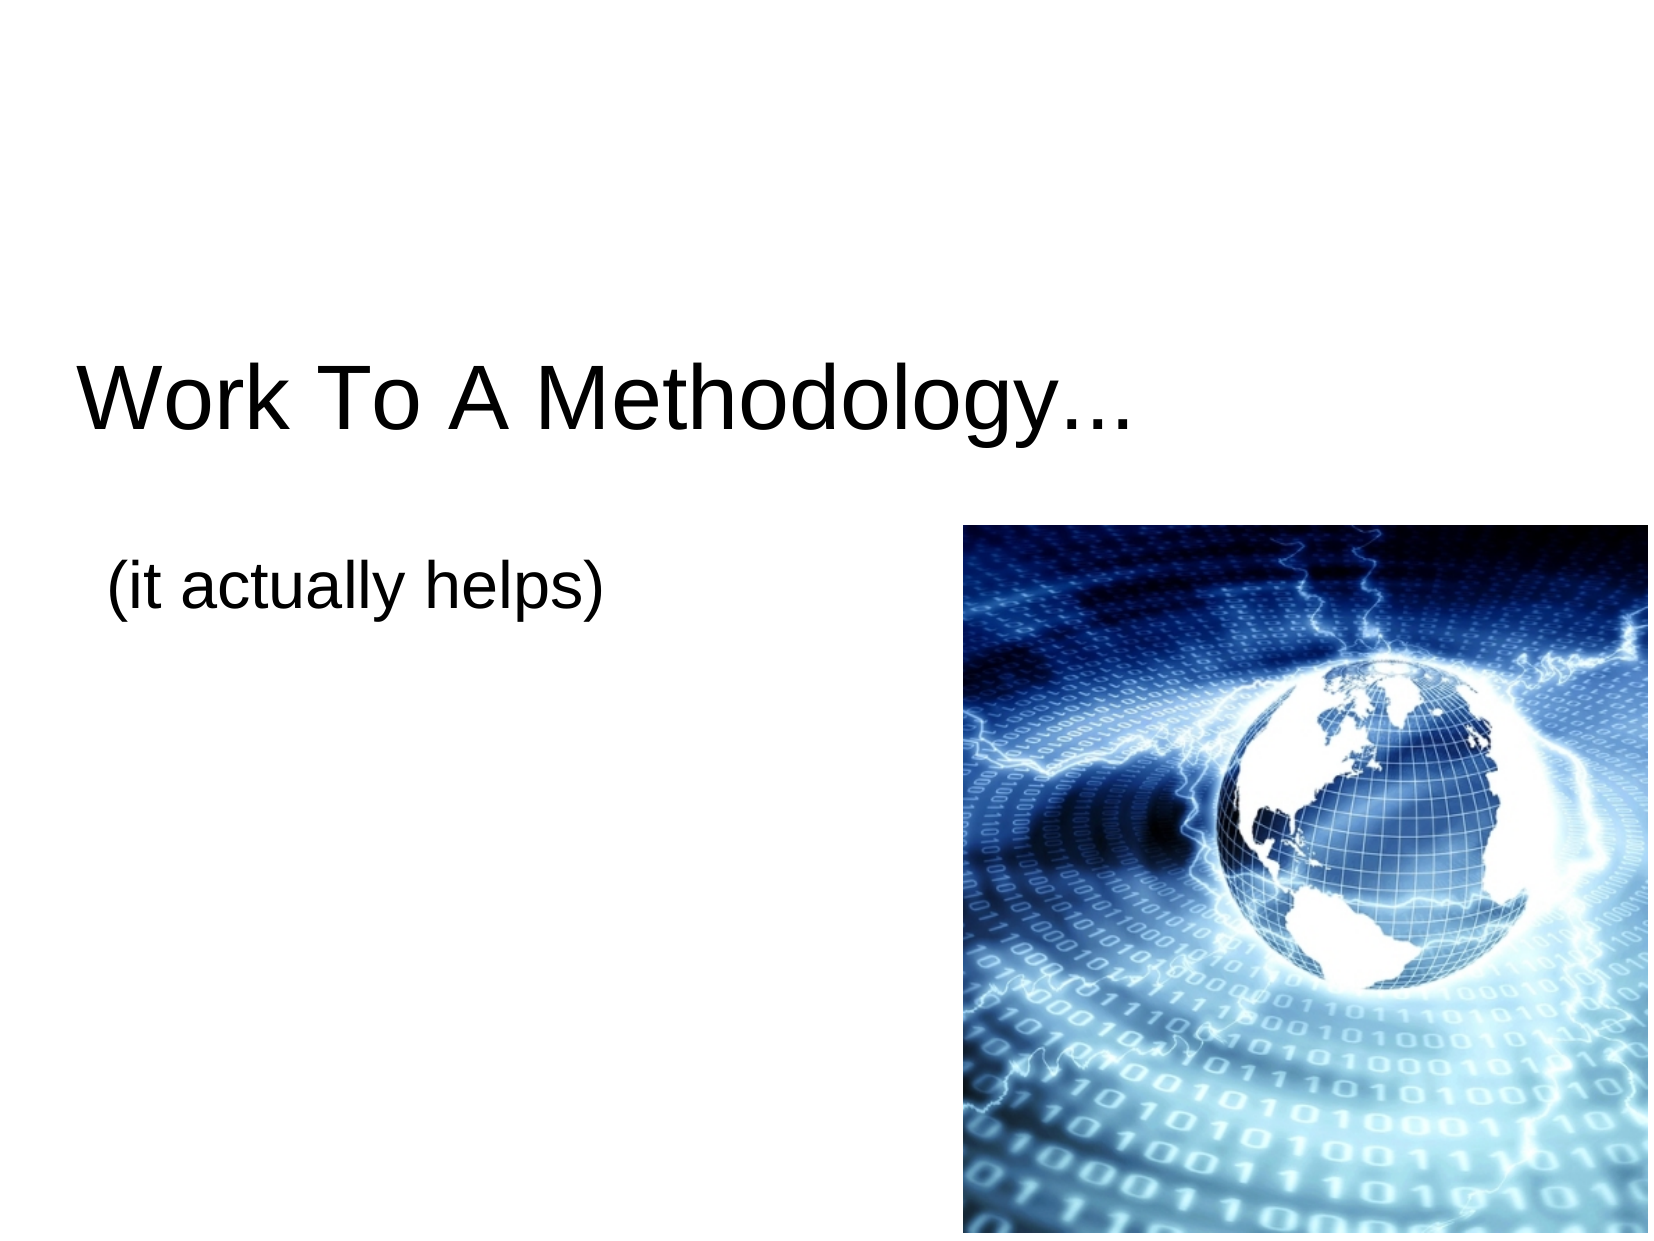

# Work To A Methodology...
(it actually helps)
7